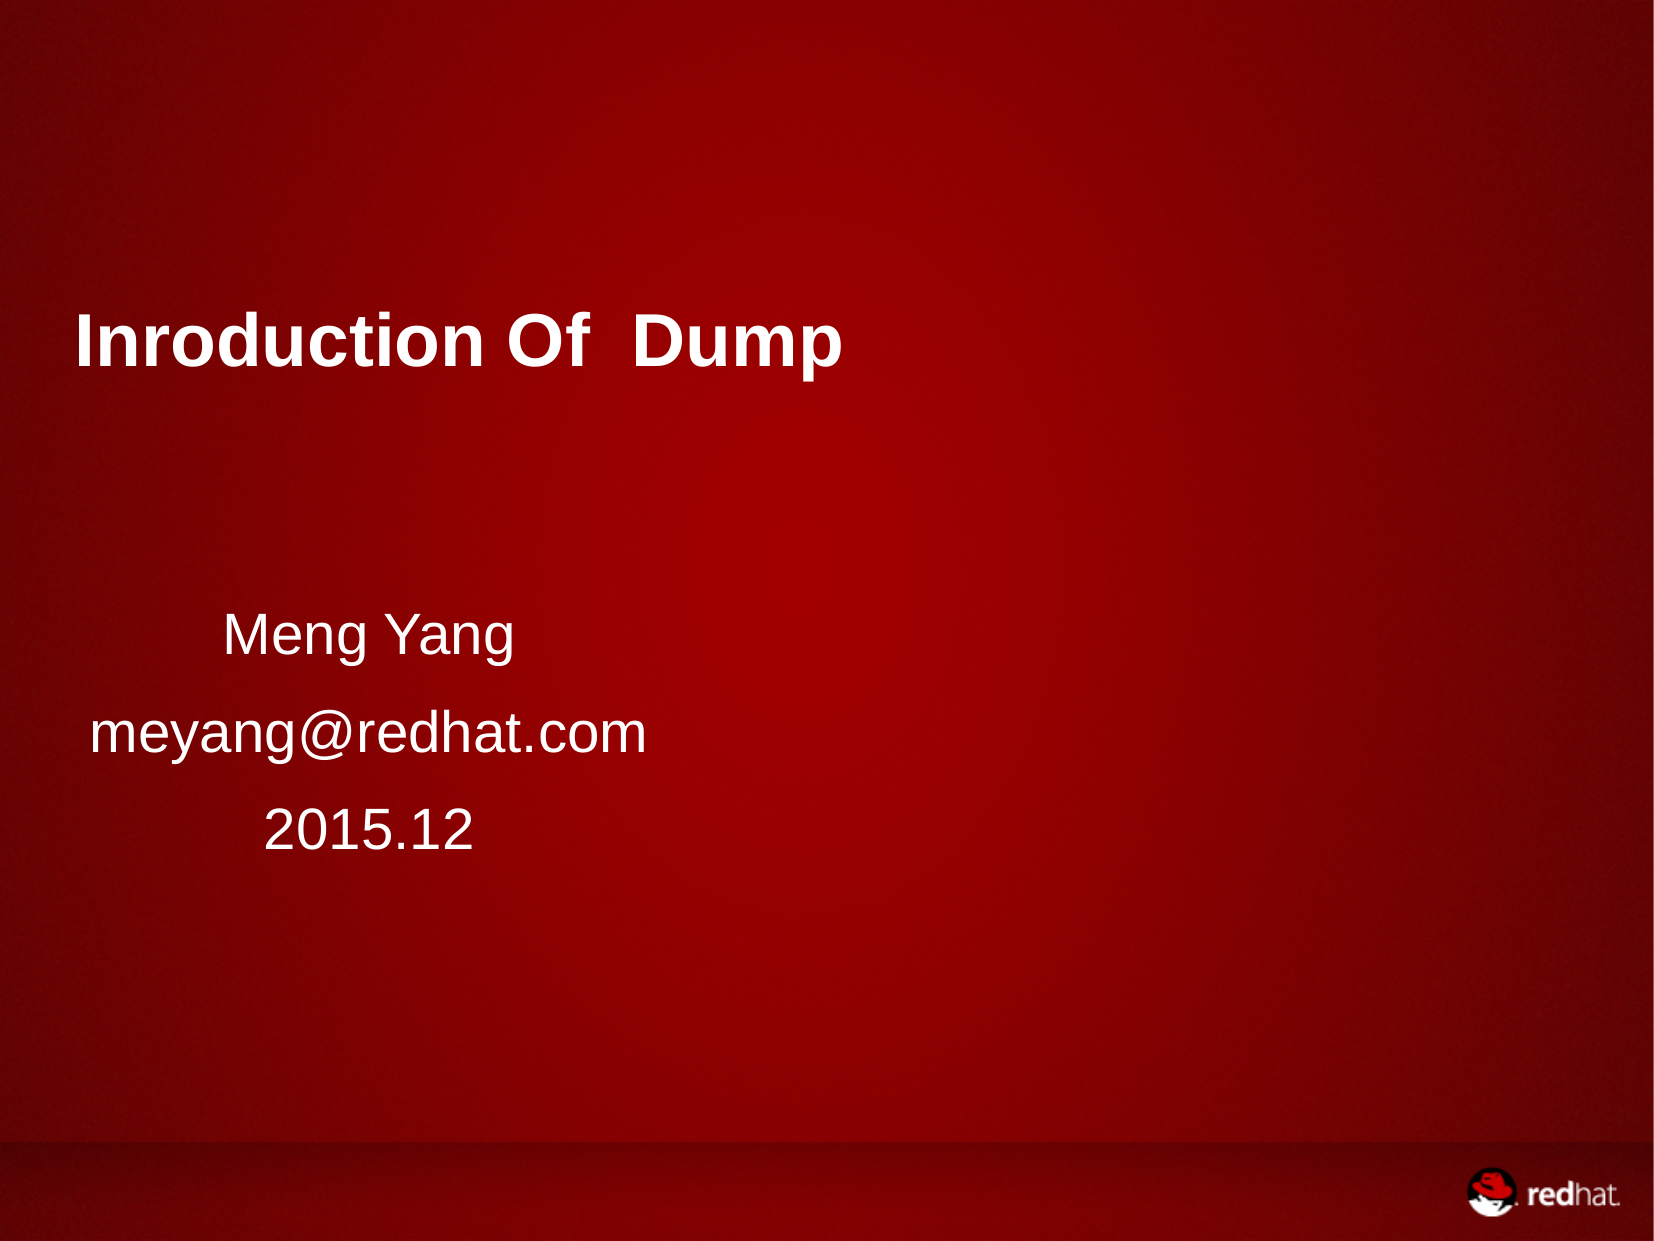

Inroduction Of Dump
Meng Yang
meyang@redhat.com
2015.12